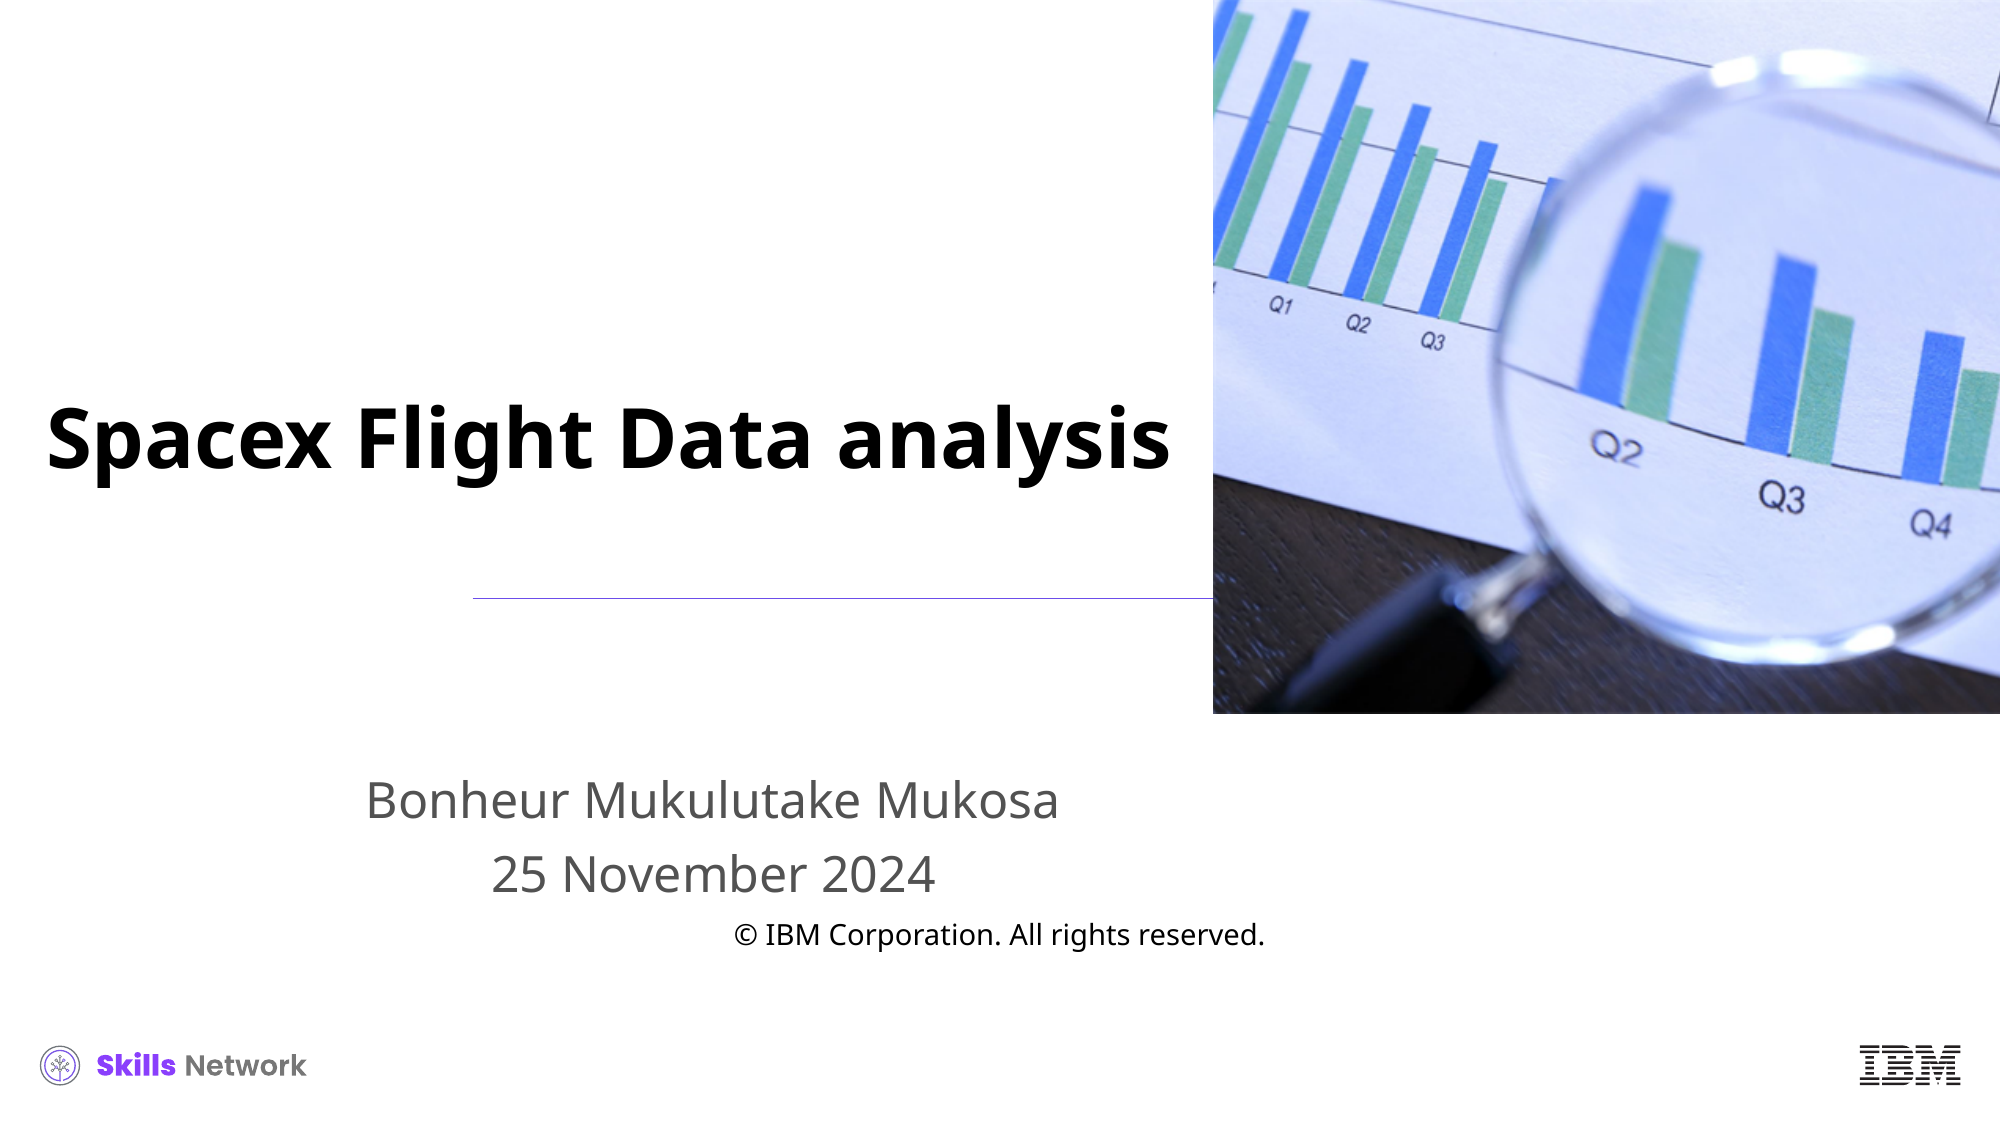

# Spacex Flight Data analysis
Bonheur Mukulutake Mukosa
25 November 2024